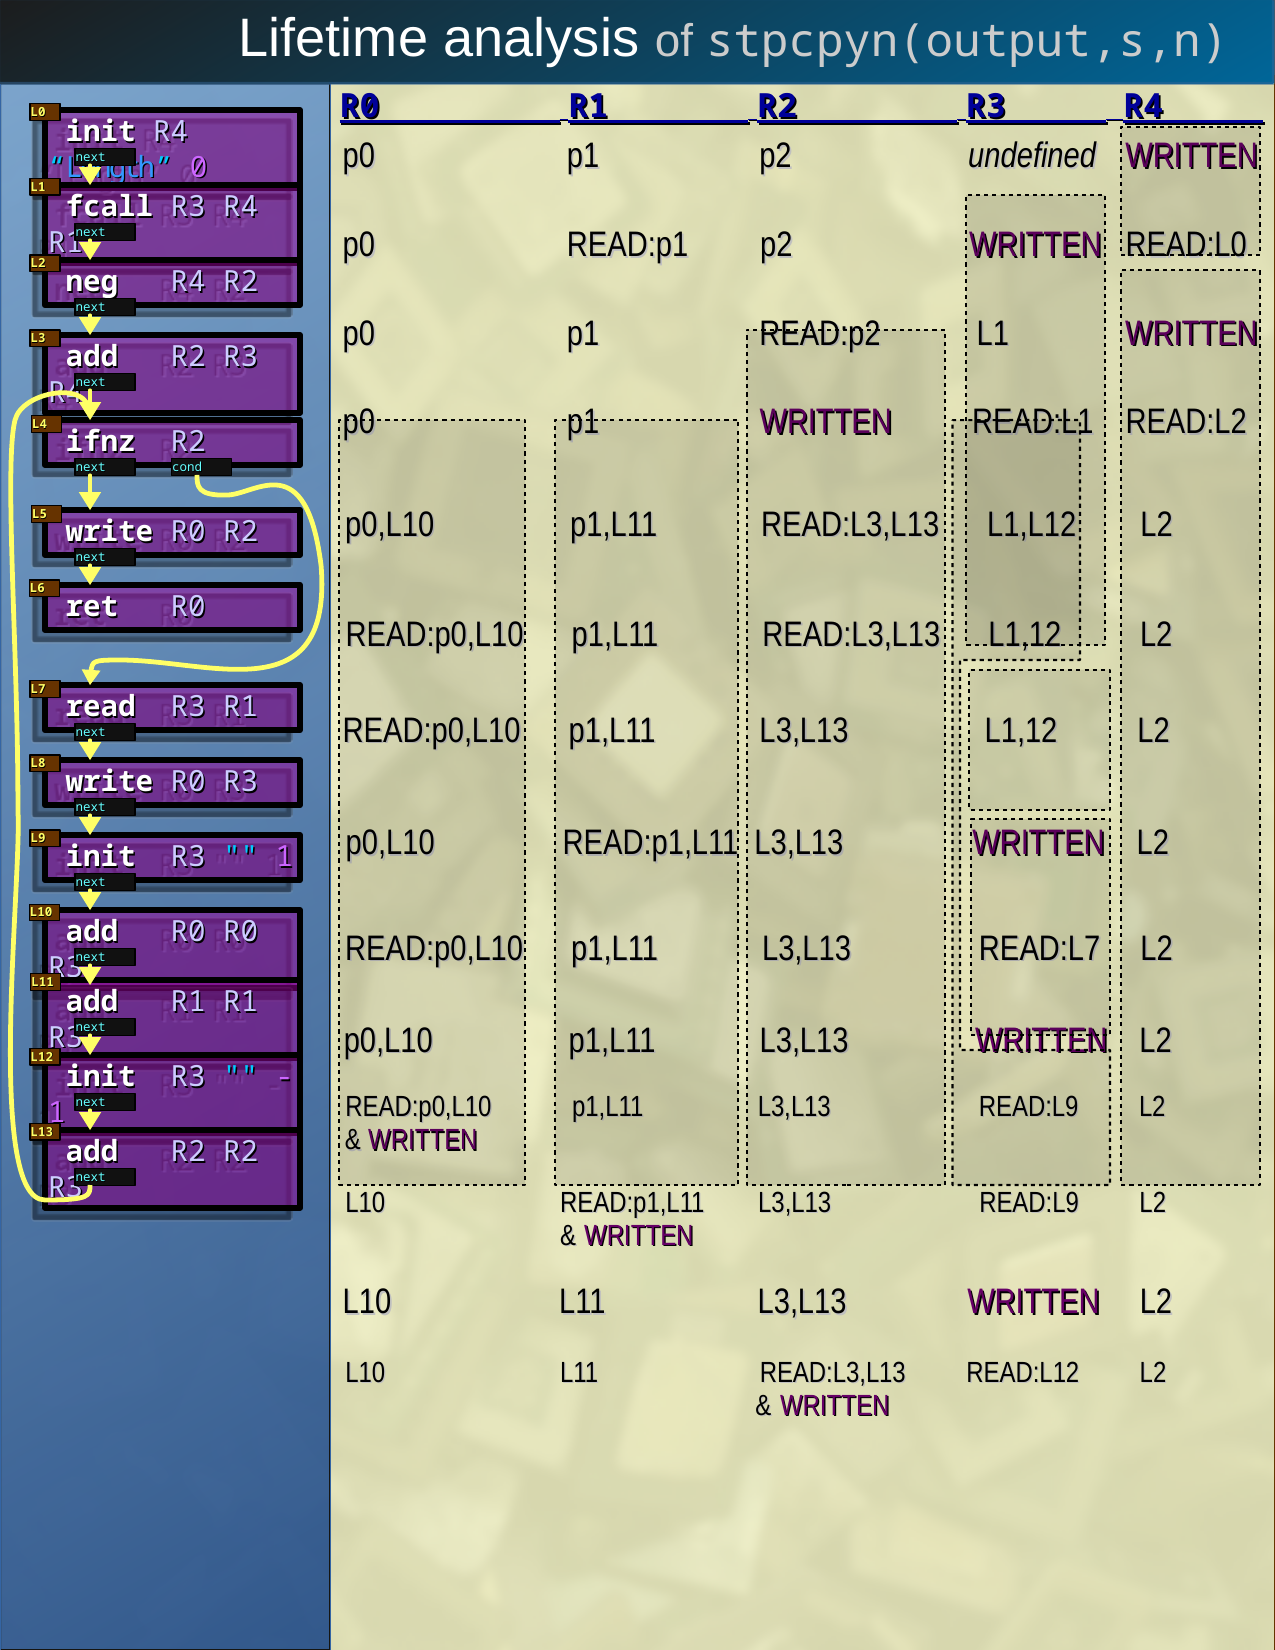

Lifetime analysis of stpcpyn(output,s,n)
 R0 R1 R2 R3 R4
 p0 p1 p2 undefined WRITTEN
 p0 READ:p1 p2 WRITTEN READ:L0
 p0 p1 READ:p2 L1 WRITTEN
 p0 p1 WRITTEN READ:L1 READ:L2
 p0,L10 p1,L11 READ:L3,L13 L1,L12 L2
 READ:p0,L10 p1,L11 READ:L3,L13 L1,12 L2
 READ:p0,L10 p1,L11 L3,L13 L1,12 L2
 p0,L10 READ:p1,L11 L3,L13 WRITTEN L2
 READ:p0,L10 p1,L11 L3,L13 READ:L7 L2
 p0,L10 p1,L11 L3,L13 WRITTEN L2
 READ:p0,L10 p1,L11 L3,L13 READ:L9 L2
 & WRITTEN
 L10 READ:p1,L11 L3,L13 READ:L9 L2
 & WRITTEN
 L10 L11 L3,L13 WRITTEN L2
 L10 L11 READ:L3,L13 READ:L12 L2
 & WRITTEN
L0
 init R4 “Length” 0
next
L1
 fcall R3 R4 R1
next
L2
 neg R4 R2
next
L3
 add R2 R3 R4
next
L4
 ifnz R2
next
cond
L5
 write R0 R2
next
L6
 ret R0
L7
 read R3 R1
next
L8
 write R0 R3
next
L9
 init R3 "" 1
next
L10
 add R0 R0 R3
next
L11
 add R1 R1 R3
next
L12
 init R3 "" -1
next
L13
 add R2 R2 R3
next